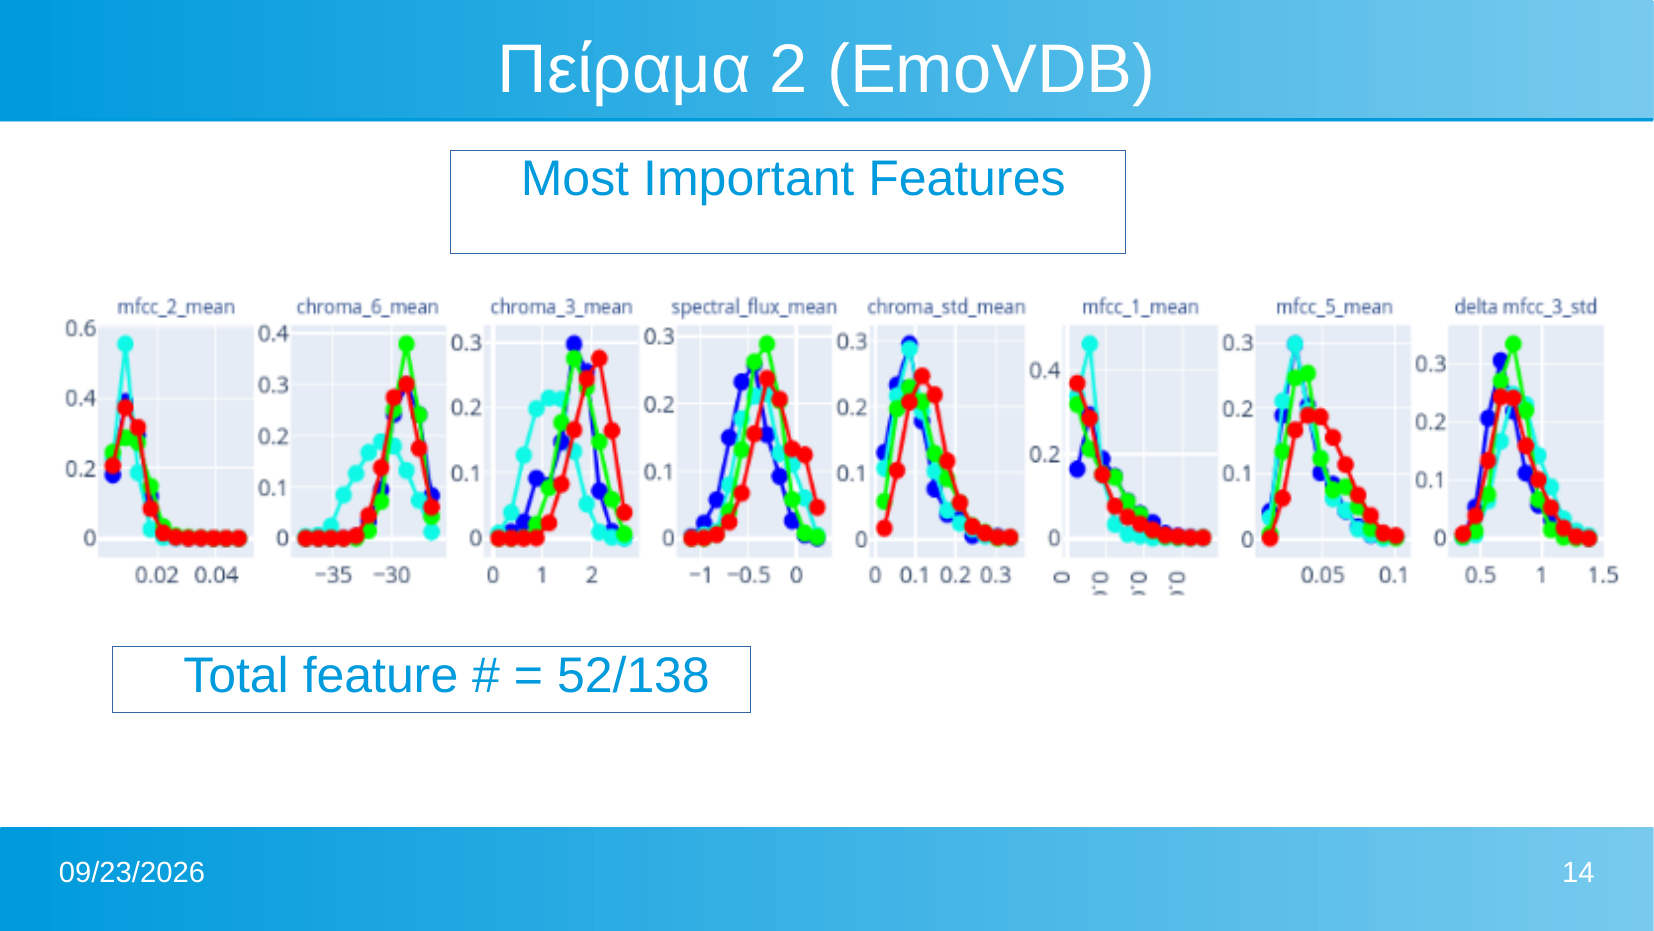

# Πείραμα 2 (EmoVDB)
Most Important Features
Total feature # = 52/138
14